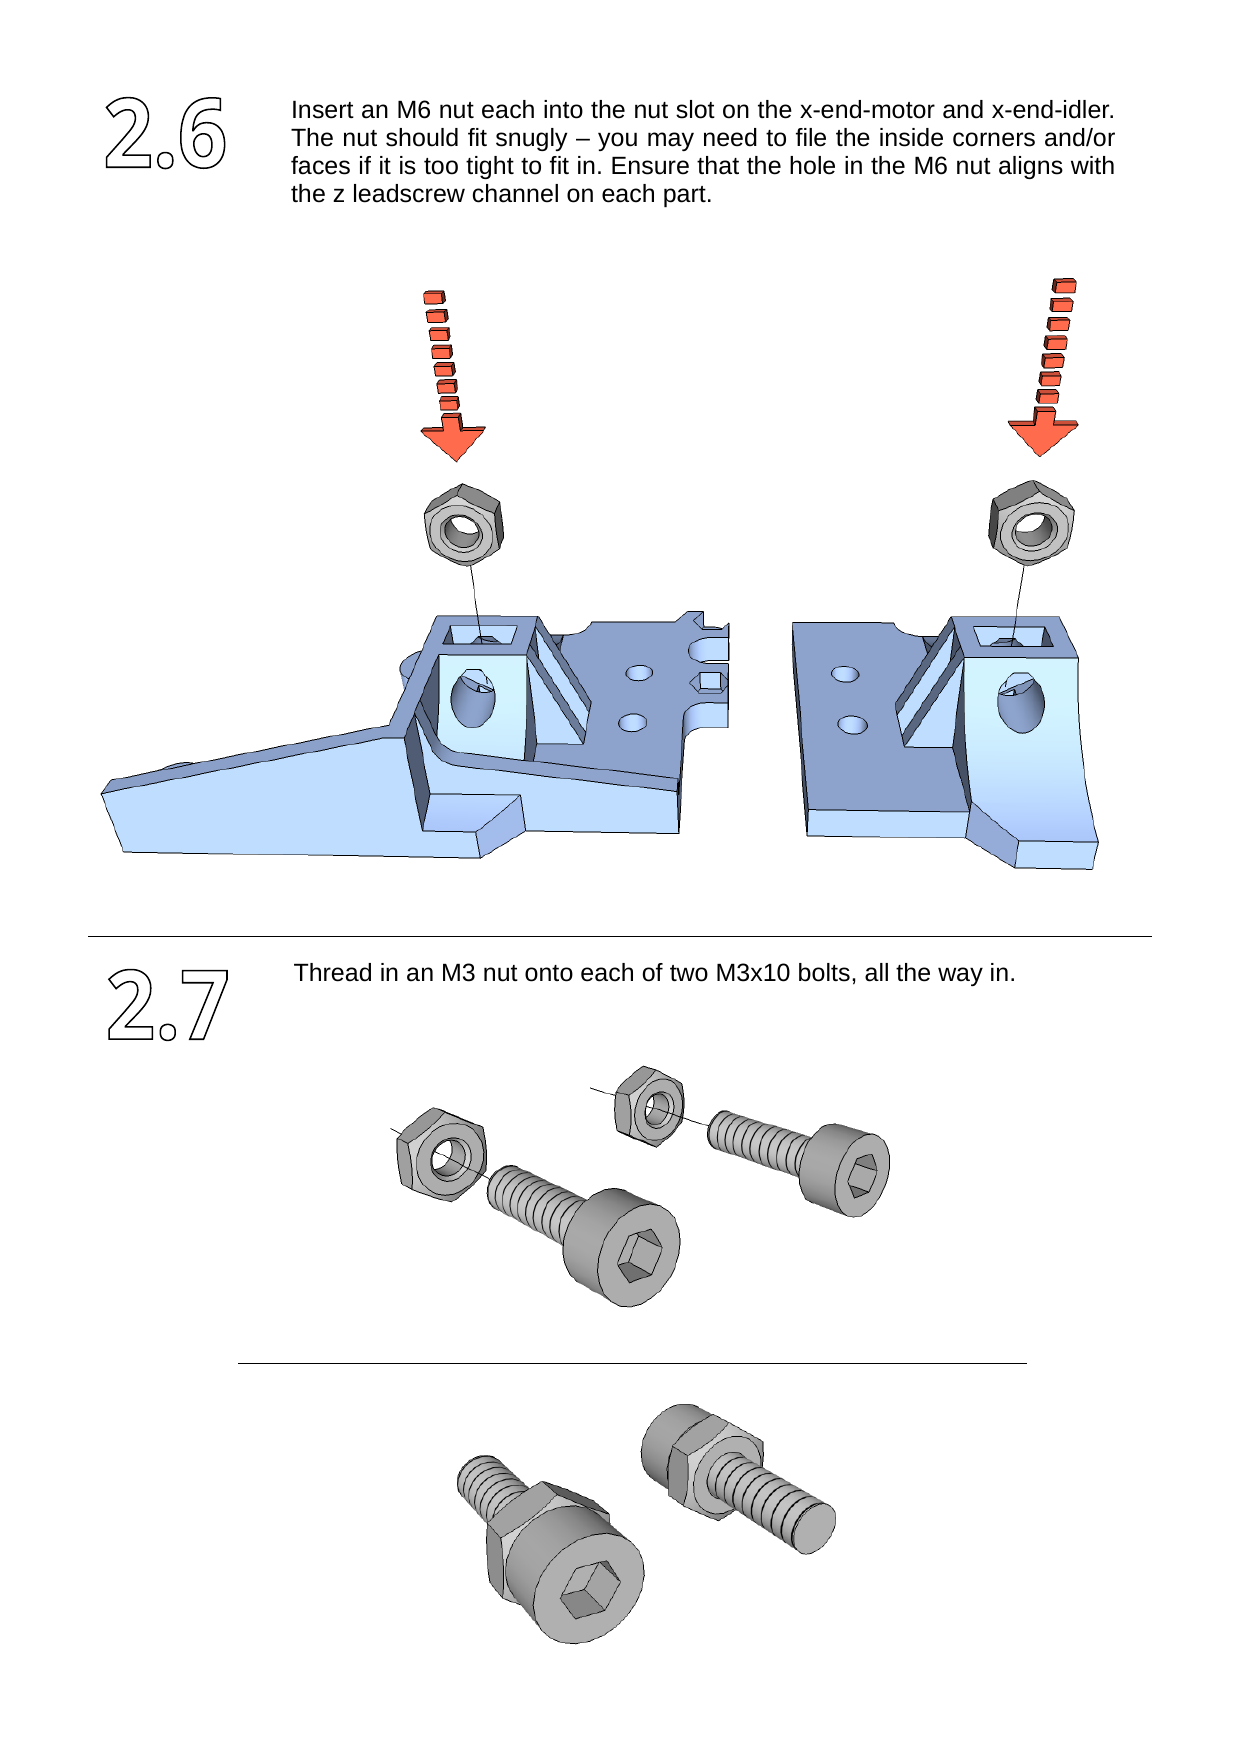

Insert an M6 nut each into the nut slot on the x-end-motor and x-end-idler. The nut should fit snugly – you may need to file the inside corners and/or faces if it is too tight to fit in. Ensure that the hole in the M6 nut aligns with the z leadscrew channel on each part.
2.6
Thread in an M3 nut onto each of two M3x10 bolts, all the way in.
2.7